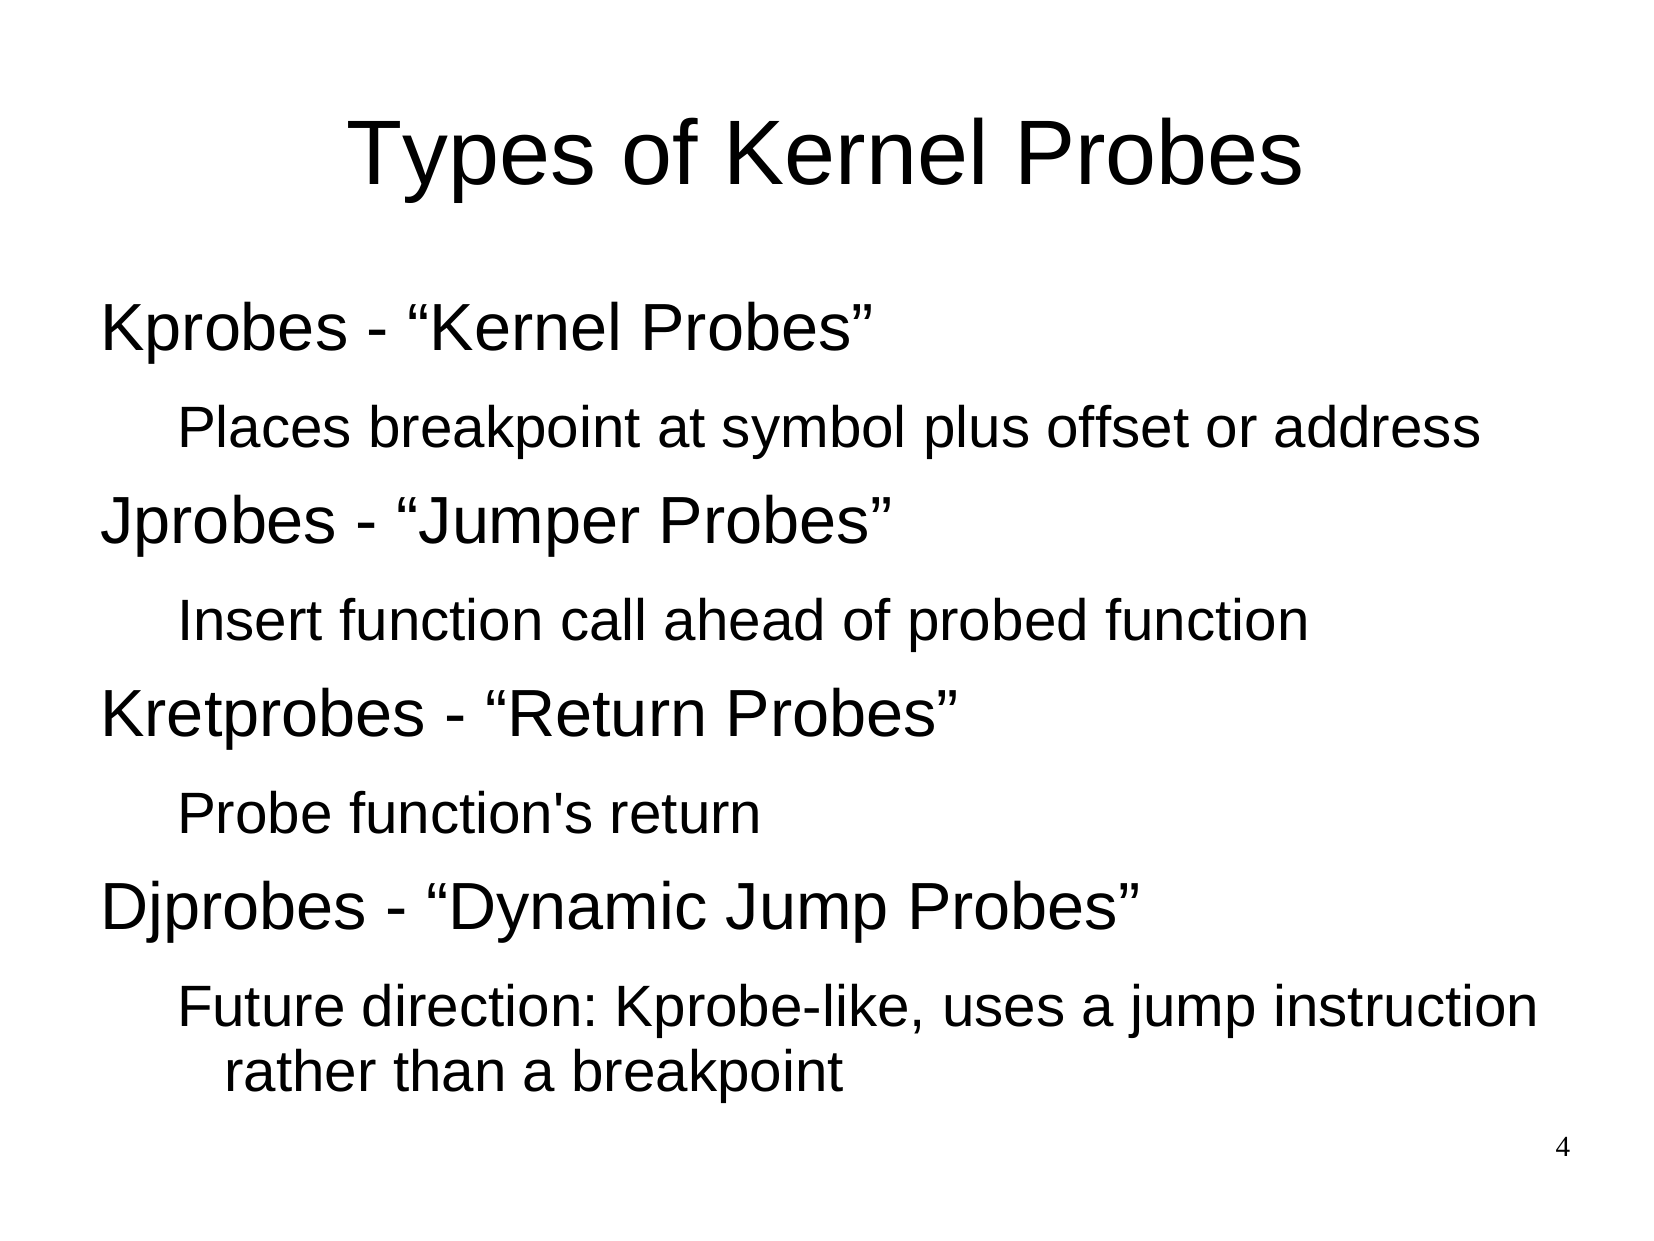

# Types of Kernel Probes
Kprobes - “Kernel Probes”
Places breakpoint at symbol plus offset or address
Jprobes - “Jumper Probes”
Insert function call ahead of probed function
Kretprobes - “Return Probes”
Probe function's return
Djprobes - “Dynamic Jump Probes”
Future direction: Kprobe-like, uses a jump instruction rather than a breakpoint
4